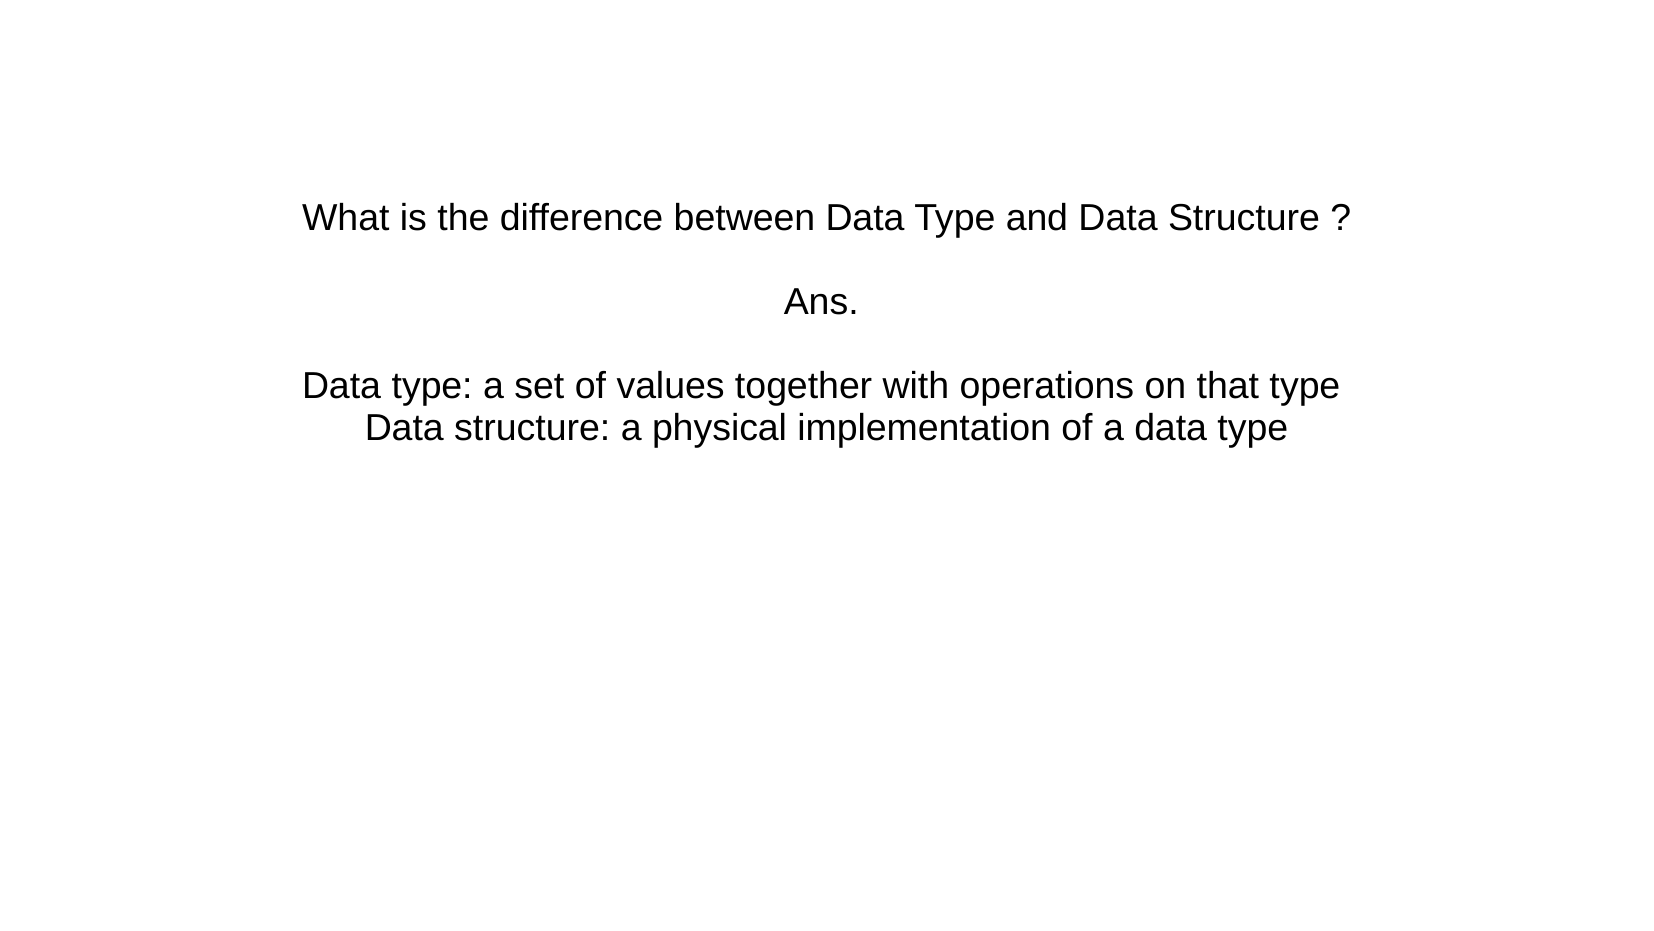

# What is the difference between Data Type and Data Structure ?
Ans.
Data type: a set of values together with operations on that type
Data structure: a physical implementation of a data type